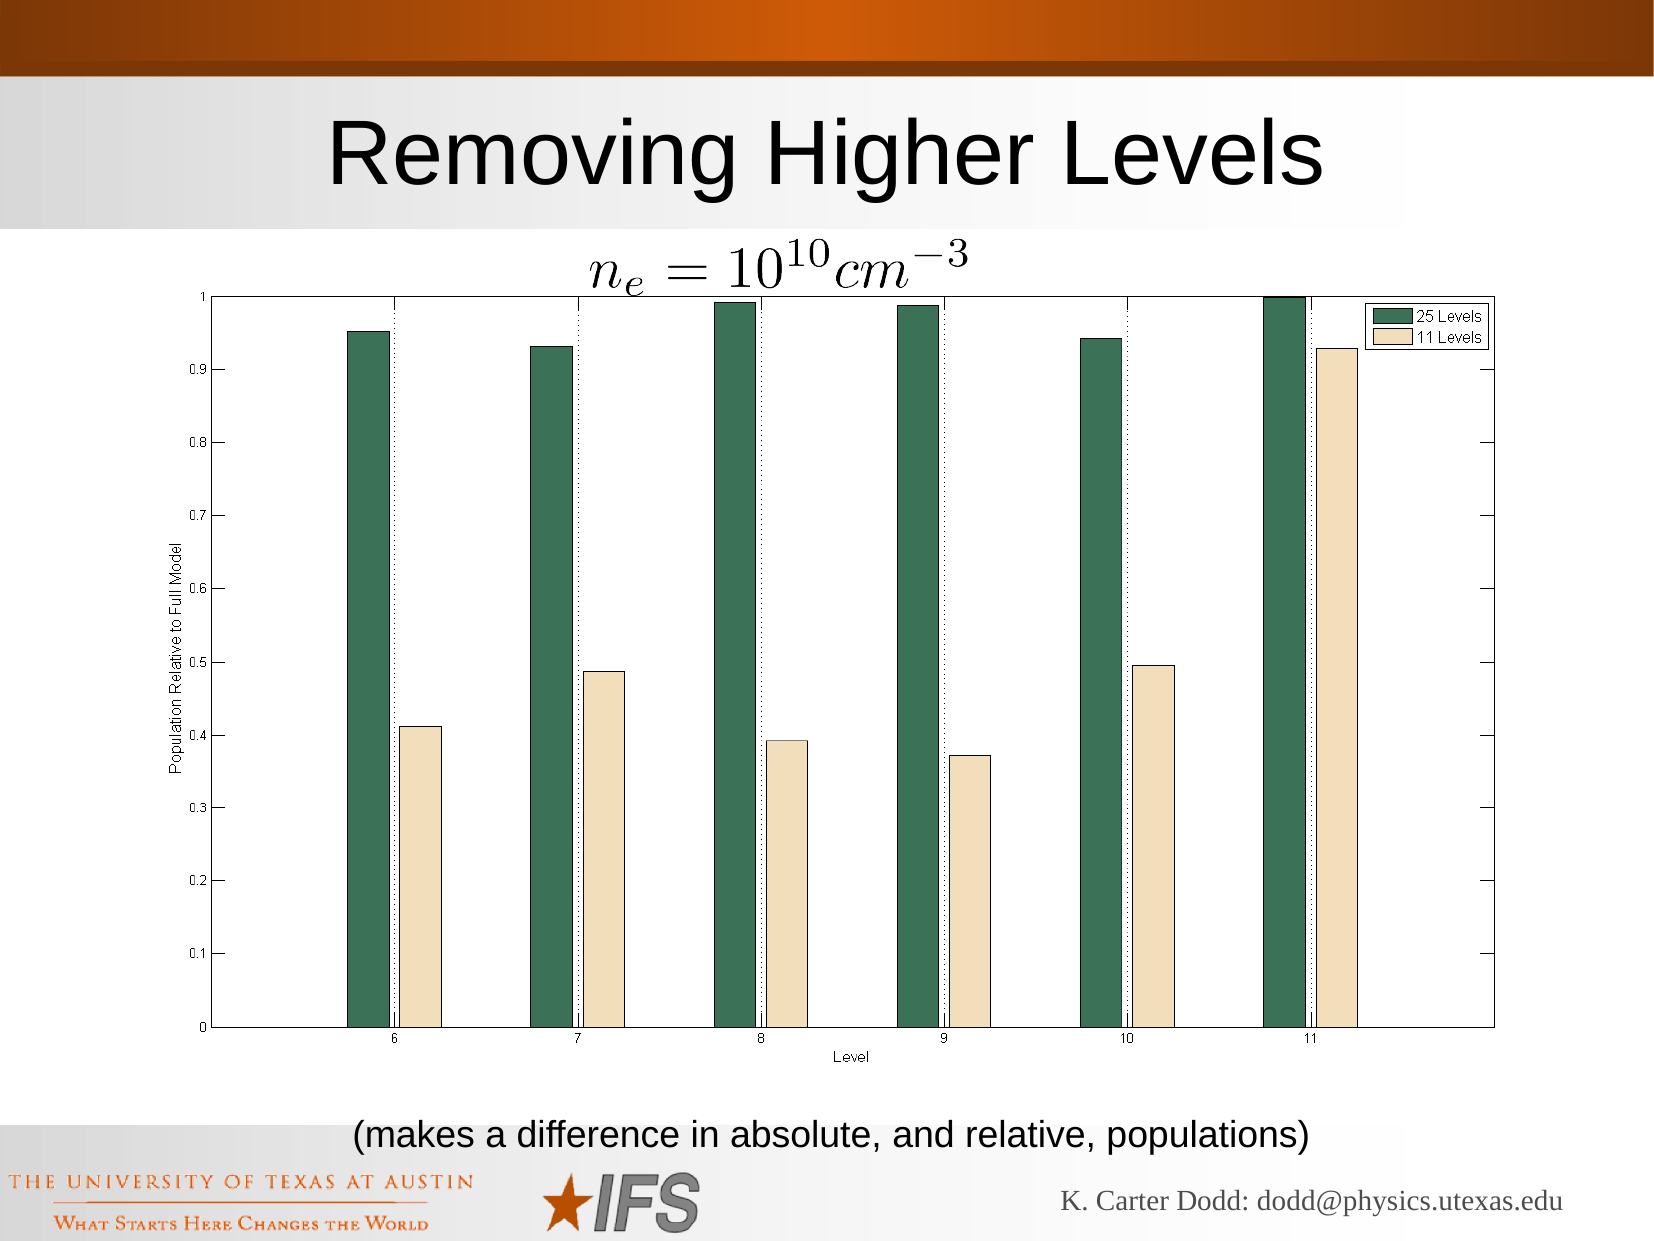

# Removing Higher Levels
(makes a difference in absolute, and relative, populations)